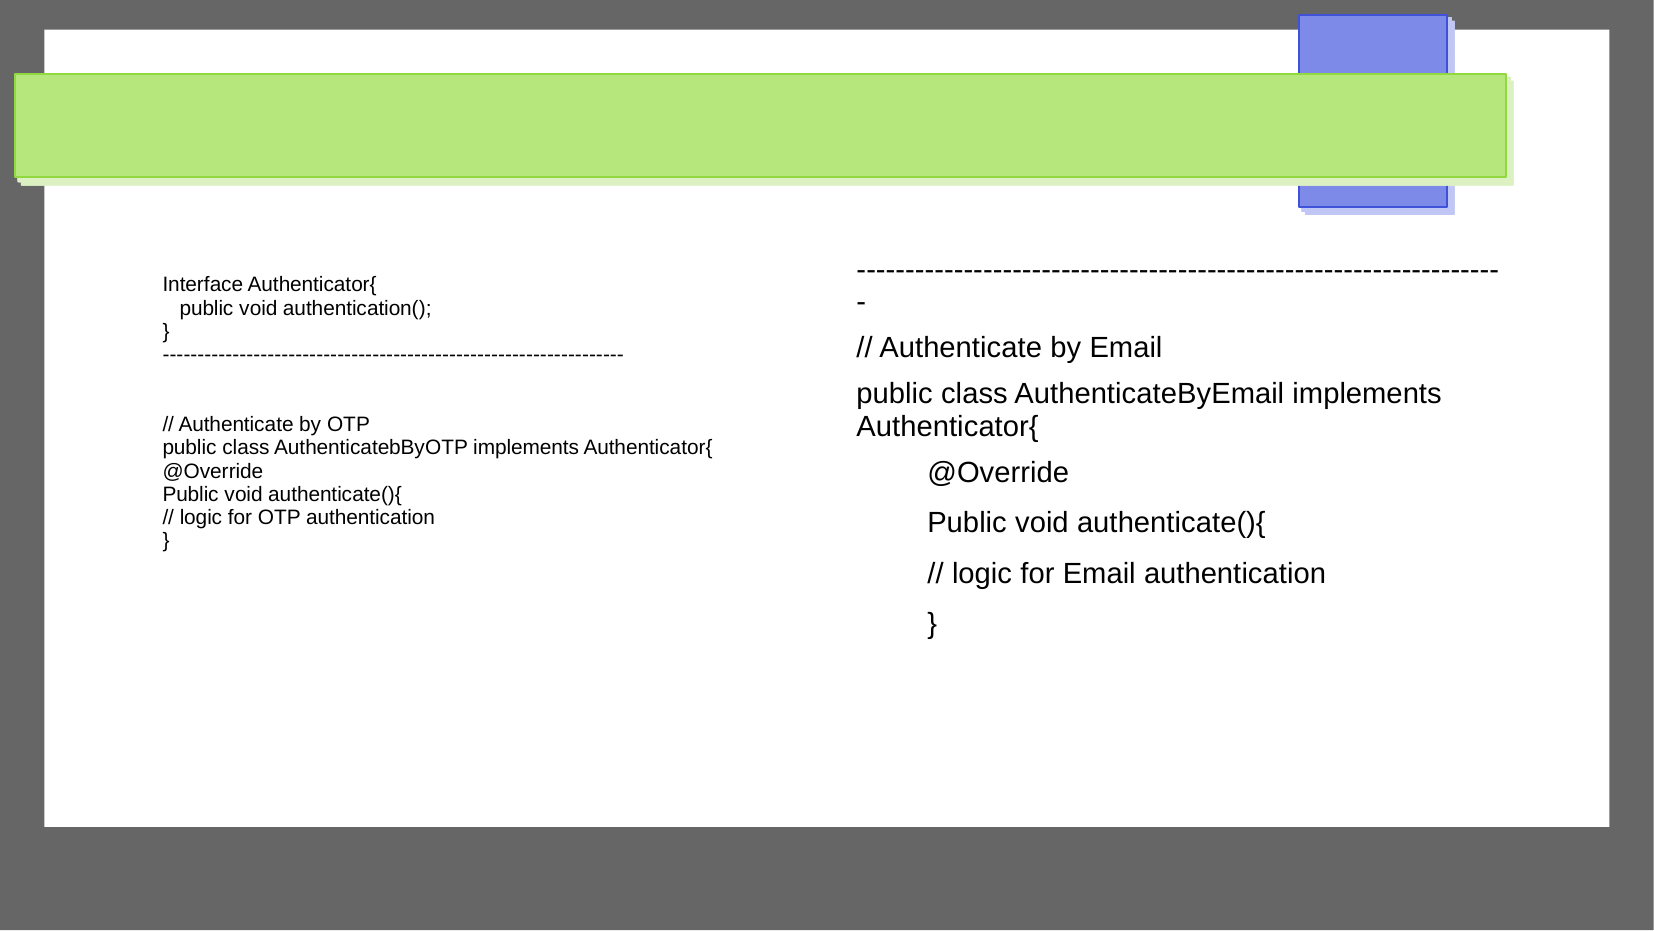

# -------------------------------------------------------------------
// Authenticate by Email
public class AuthenticateByEmail implements Authenticator{
@Override
Public void authenticate(){
// logic for Email authentication
}
Interface Authenticator{
 public void authentication();
}
------------------------------------------------------------------
// Authenticate by OTP
public class AuthenticatebByOTP implements Authenticator{
@Override
Public void authenticate(){
// logic for OTP authentication
}